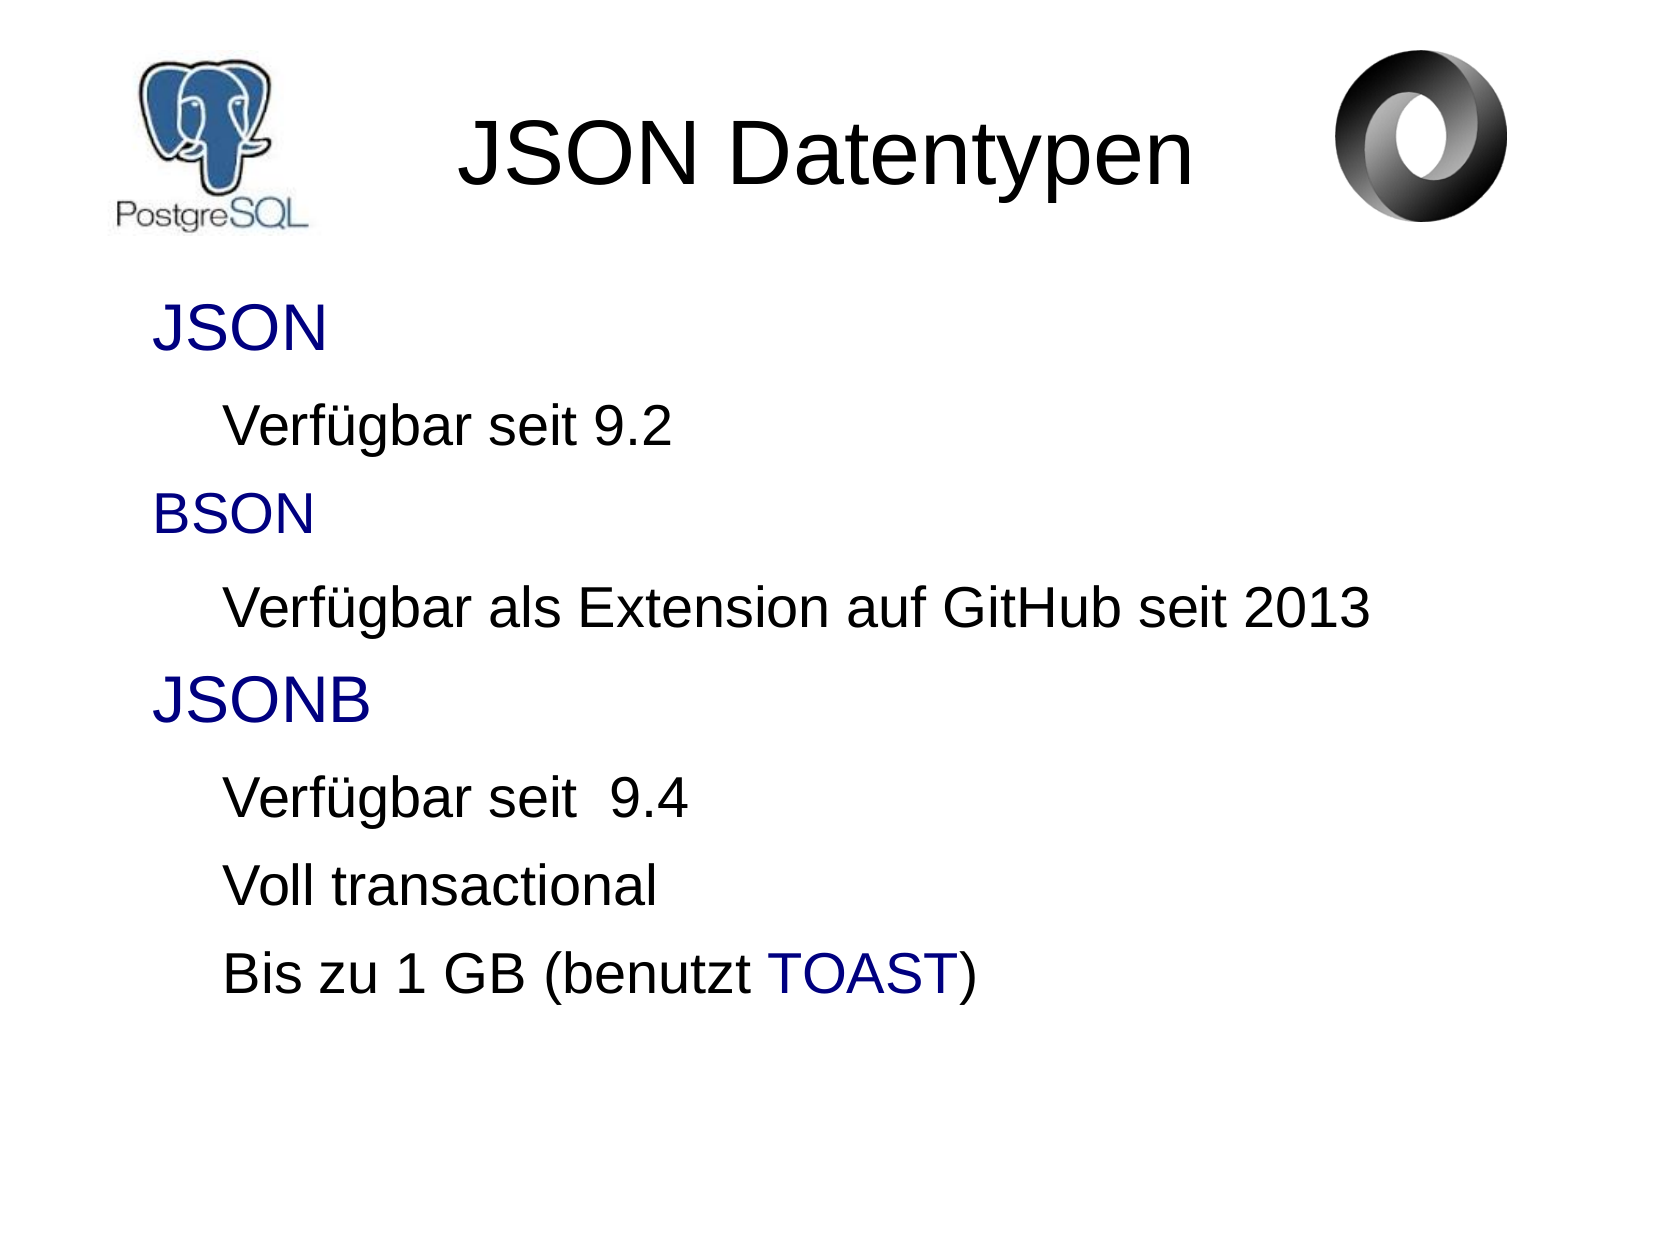

# JSON Datentypen
JSON
Verfügbar seit 9.2
BSON
Verfügbar als Extension auf GitHub seit 2013
JSONB
Verfügbar seit 9.4
Voll transactional
Bis zu 1 GB (benutzt TOAST)